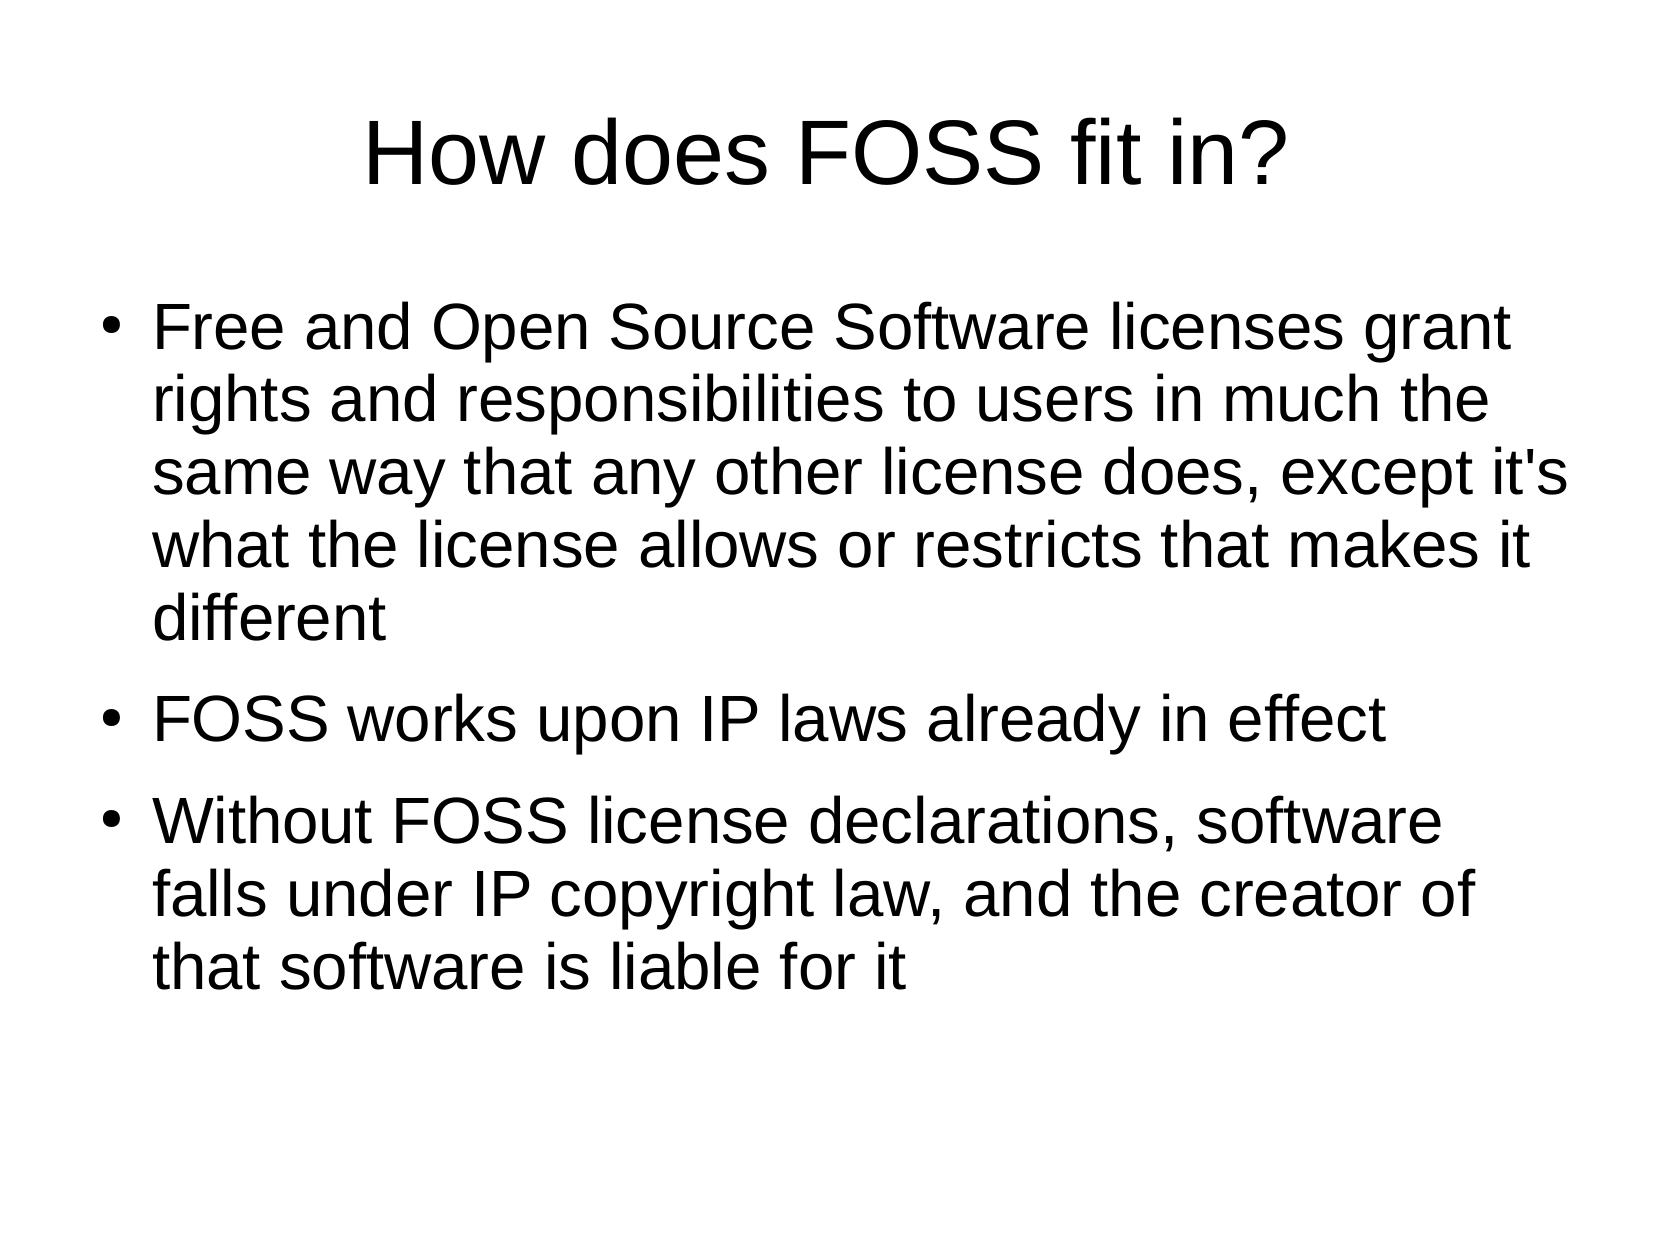

# How does FOSS fit in?
Free and Open Source Software licenses grant rights and responsibilities to users in much the same way that any other license does, except it's what the license allows or restricts that makes it different
FOSS works upon IP laws already in effect
Without FOSS license declarations, software falls under IP copyright law, and the creator of that software is liable for it